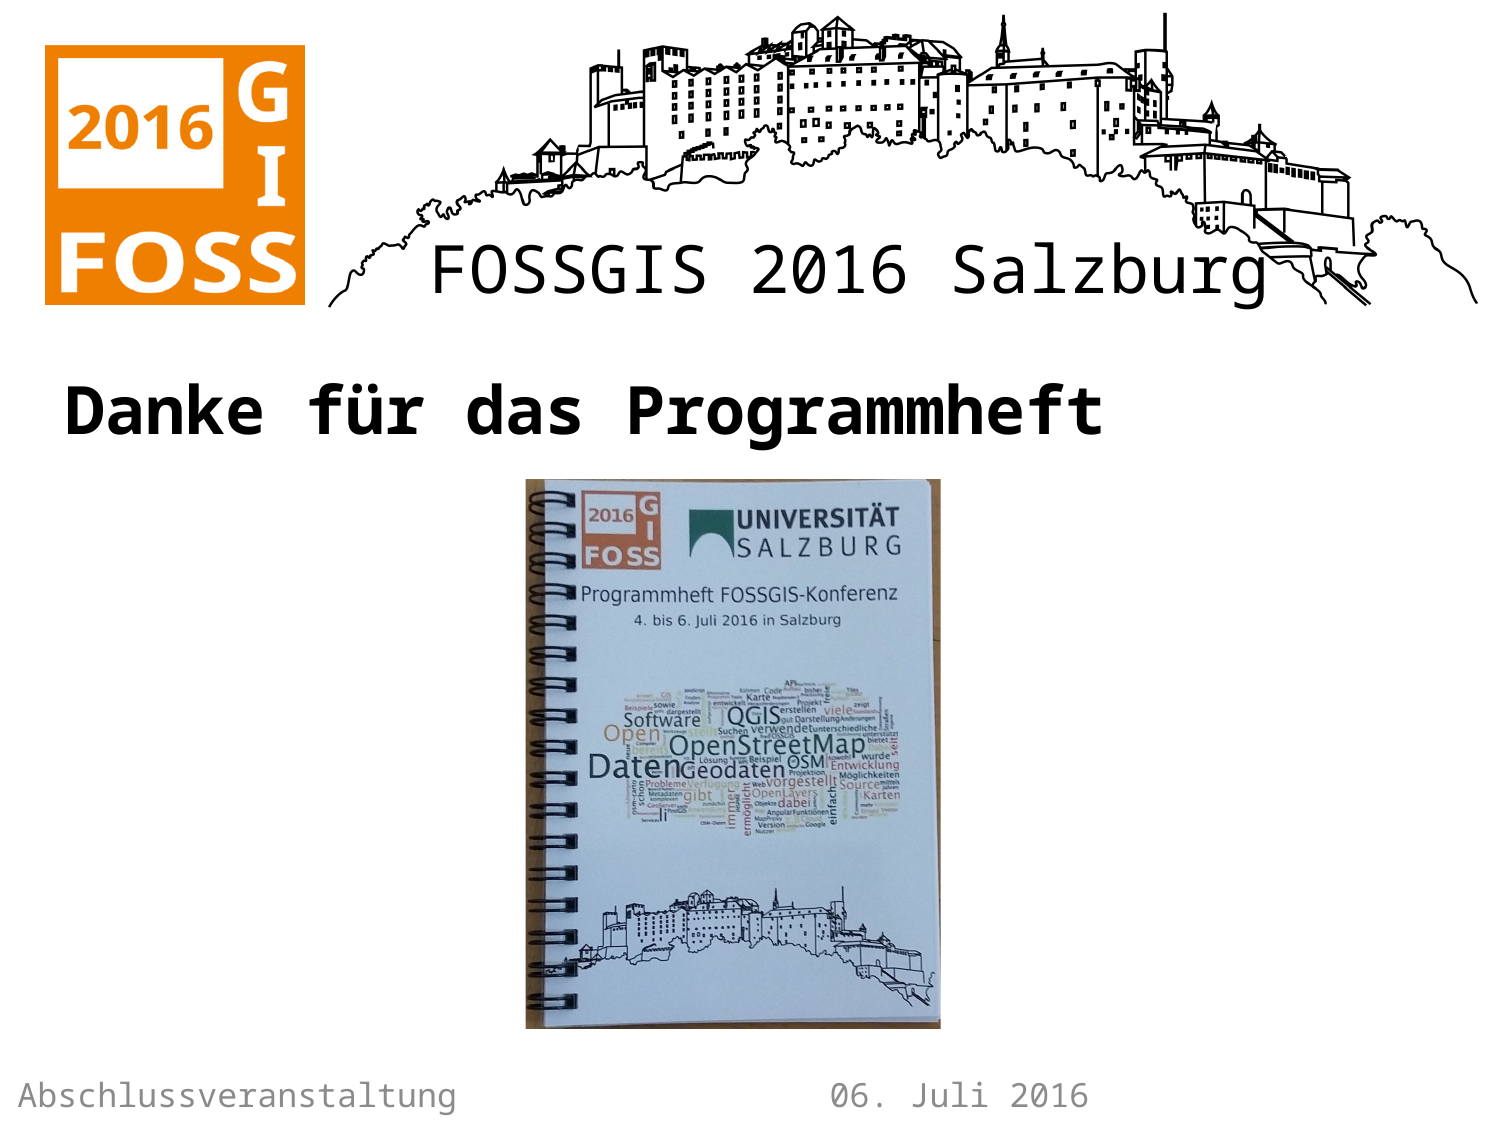

FOSSGIS 2016 Salzburg
Danke für das Programmheft
# Abschlussveranstaltung						06. Juli 2016